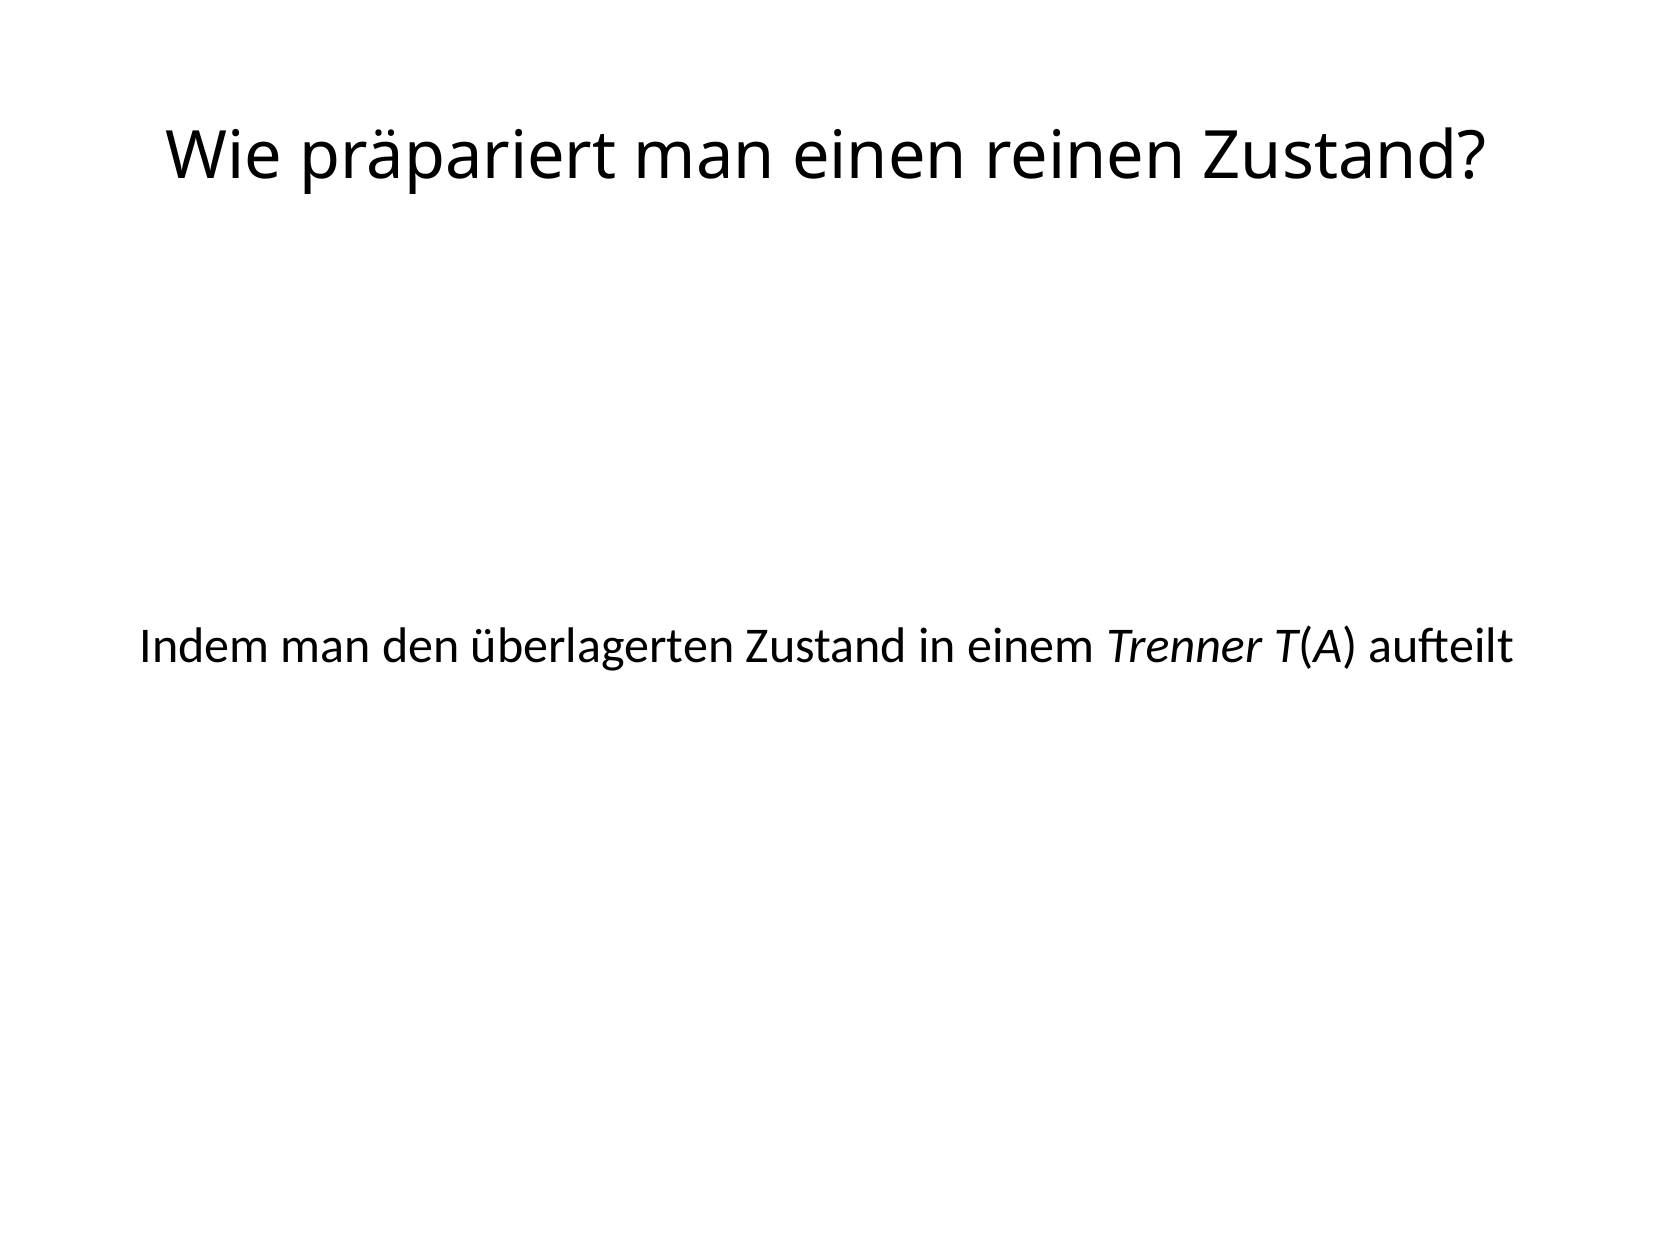

# Wie präpariert man einen reinen Zustand?
Indem man den überlagerten Zustand in einem Trenner T(A) aufteilt